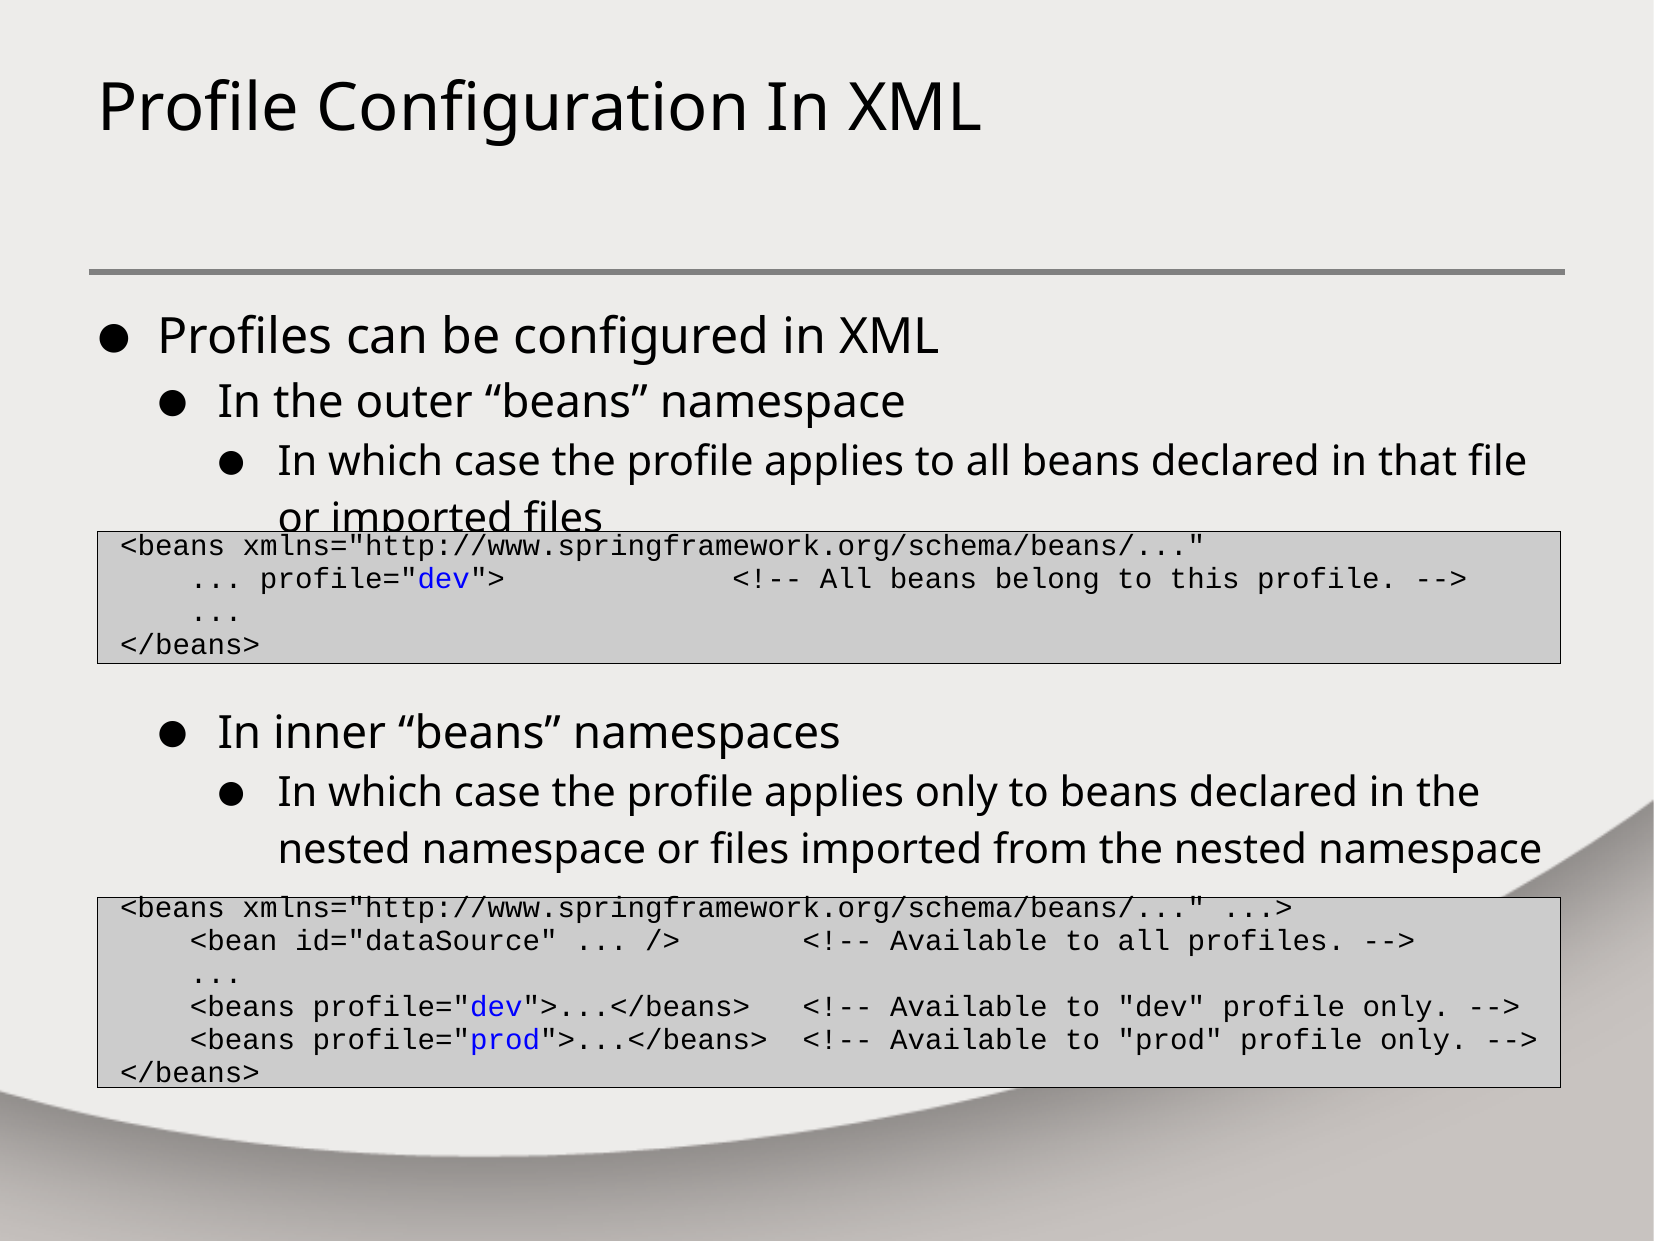

# Profile Configuration In XML
Profiles can be configured in XML
In the outer “beans” namespace
In which case the profile applies to all beans declared in that file or imported files
In inner “beans” namespaces
In which case the profile applies only to beans declared in the nested namespace or files imported from the nested namespace
<beans xmlns="http://www.springframework.org/schema/beans/..."
 ... profile="dev"> <!-- All beans belong to this profile. -->
 ...
</beans>
<beans xmlns="http://www.springframework.org/schema/beans/..." ...>
 <bean id="dataSource" ... /> <!-- Available to all profiles. -->
 ...
 <beans profile="dev">...</beans> <!-- Available to "dev" profile only. -->
 <beans profile="prod">...</beans> <!-- Available to "prod" profile only. -->
</beans>